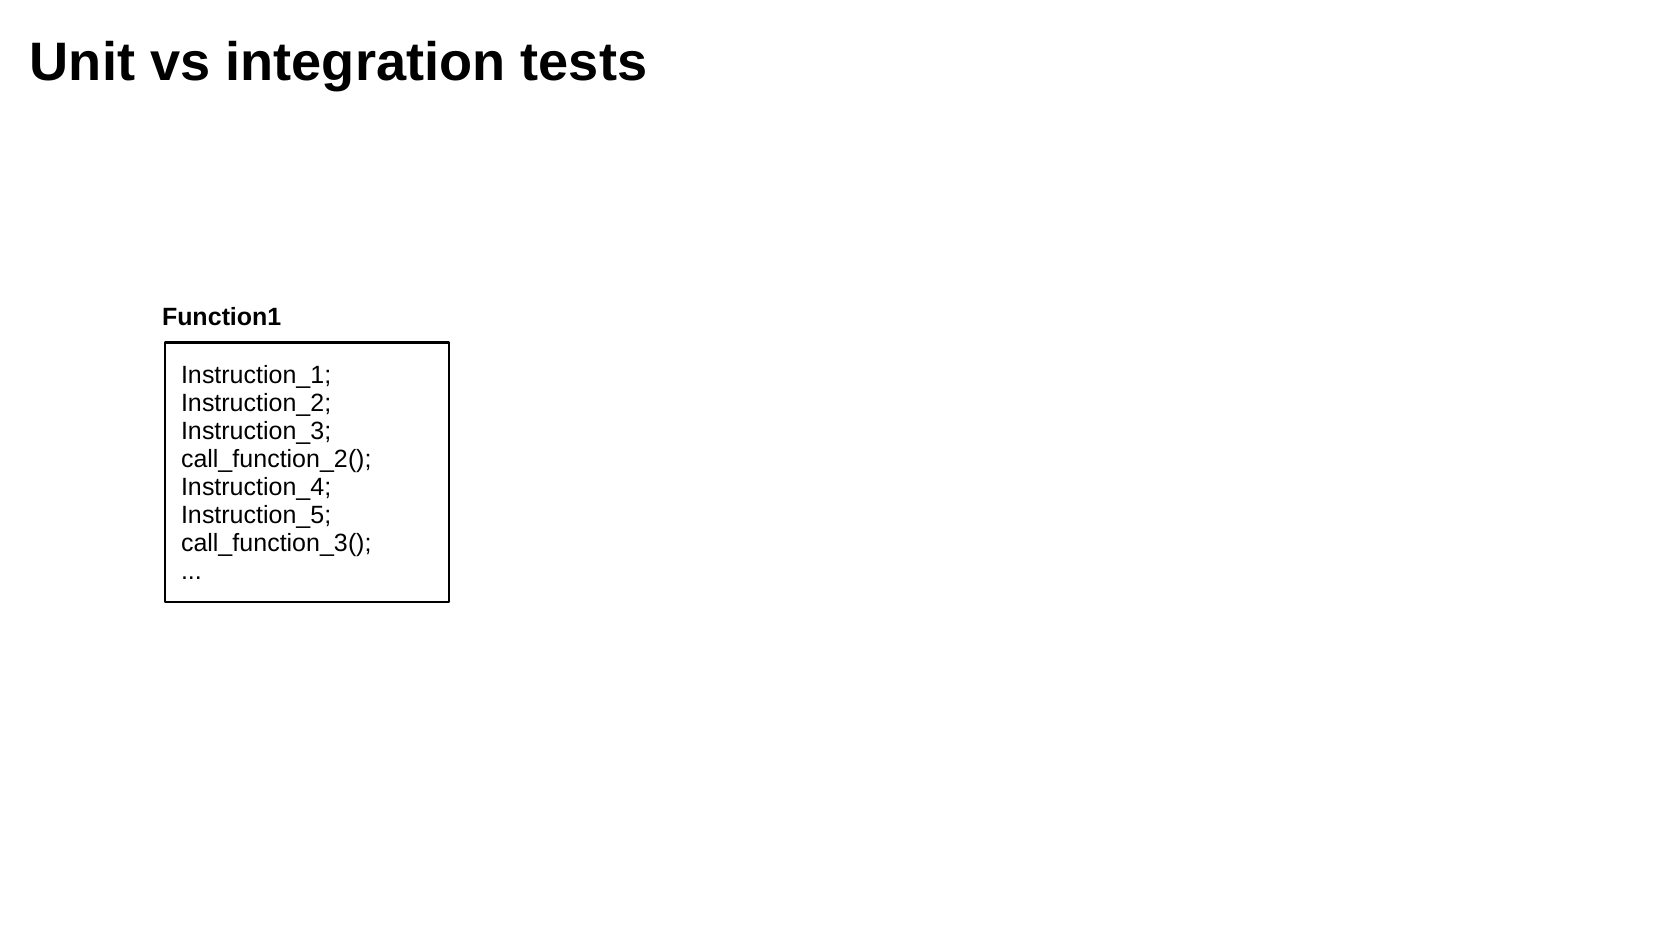

Unit vs integration tests
Function1
Instruction_1;
Instruction_2;
Instruction_3;
call_function_2();
Instruction_4;
Instruction_5;
call_function_3();
...